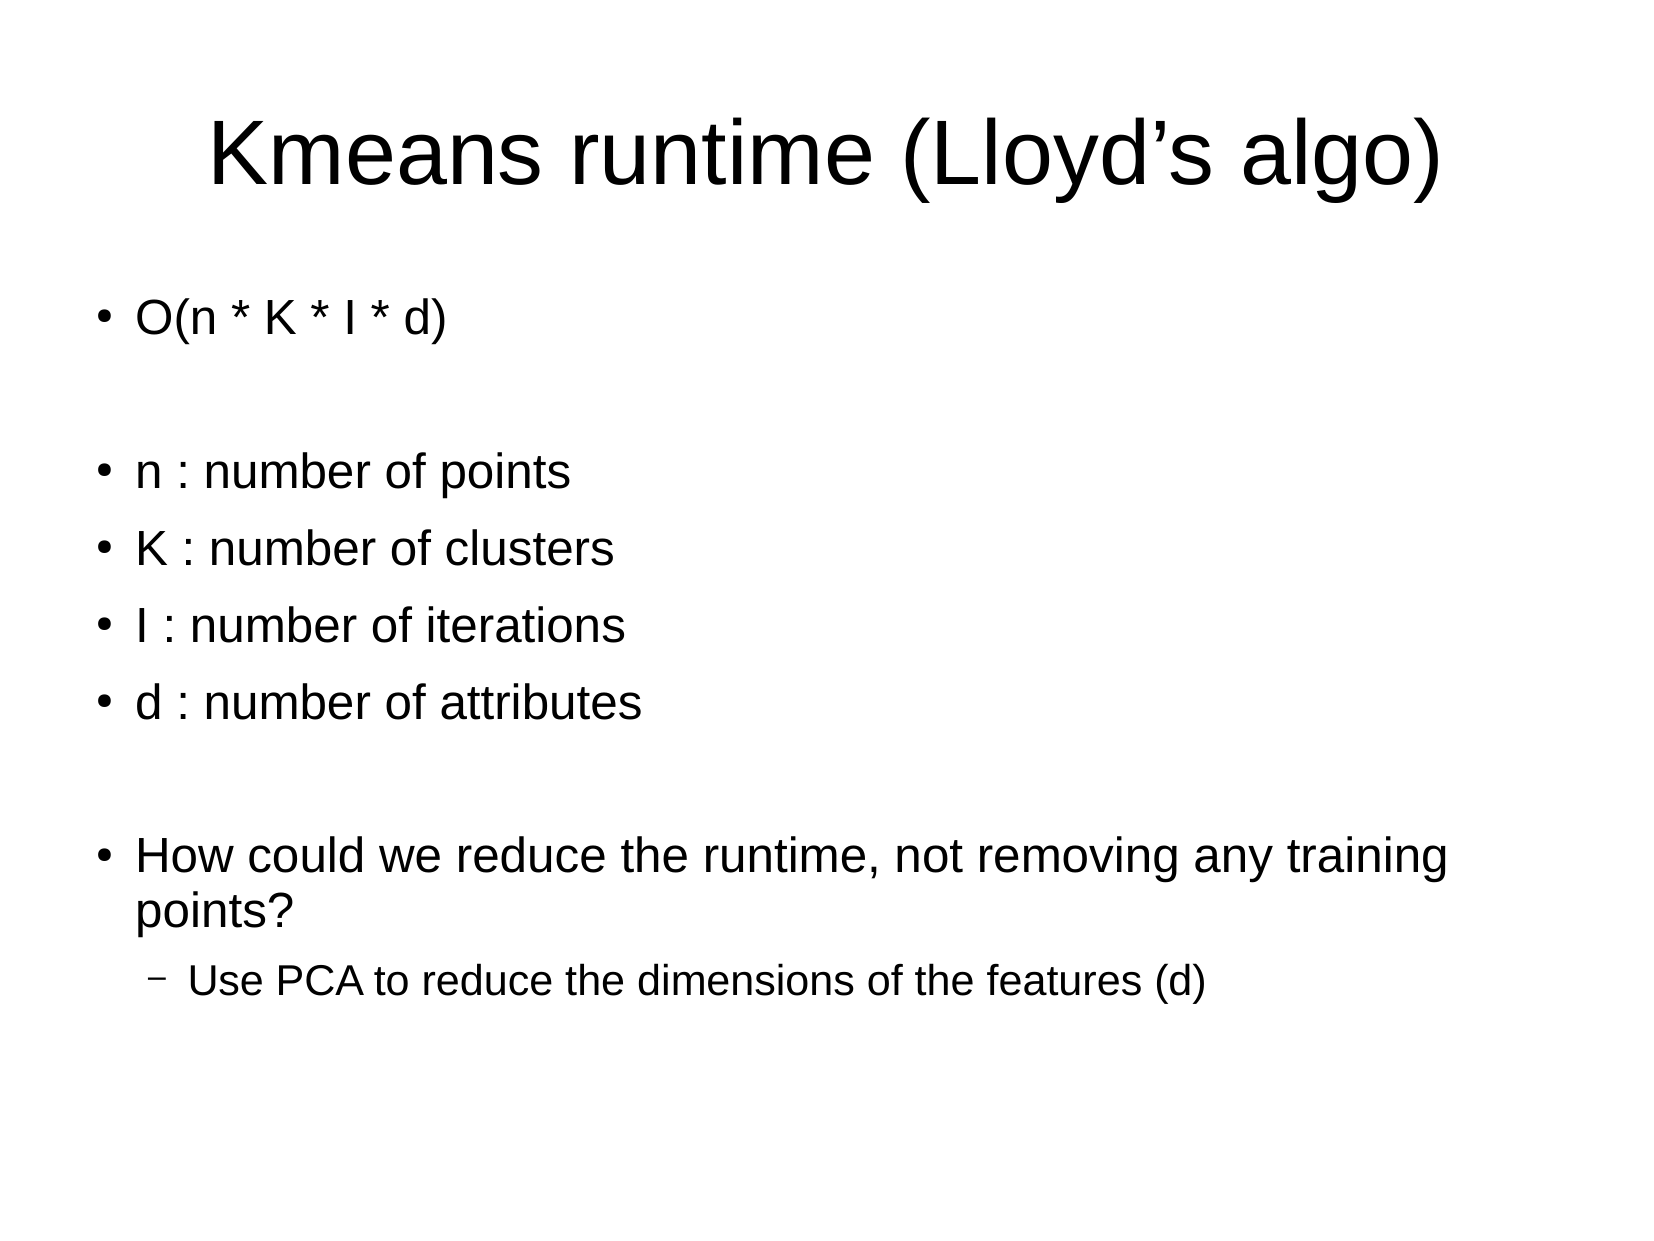

# Kmeans runtime (Lloyd’s algo)
O(n * K * I * d)
n : number of points
K : number of clusters
I : number of iterations
d : number of attributes
How could we reduce the runtime, not removing any training points?
Use PCA to reduce the dimensions of the features (d)